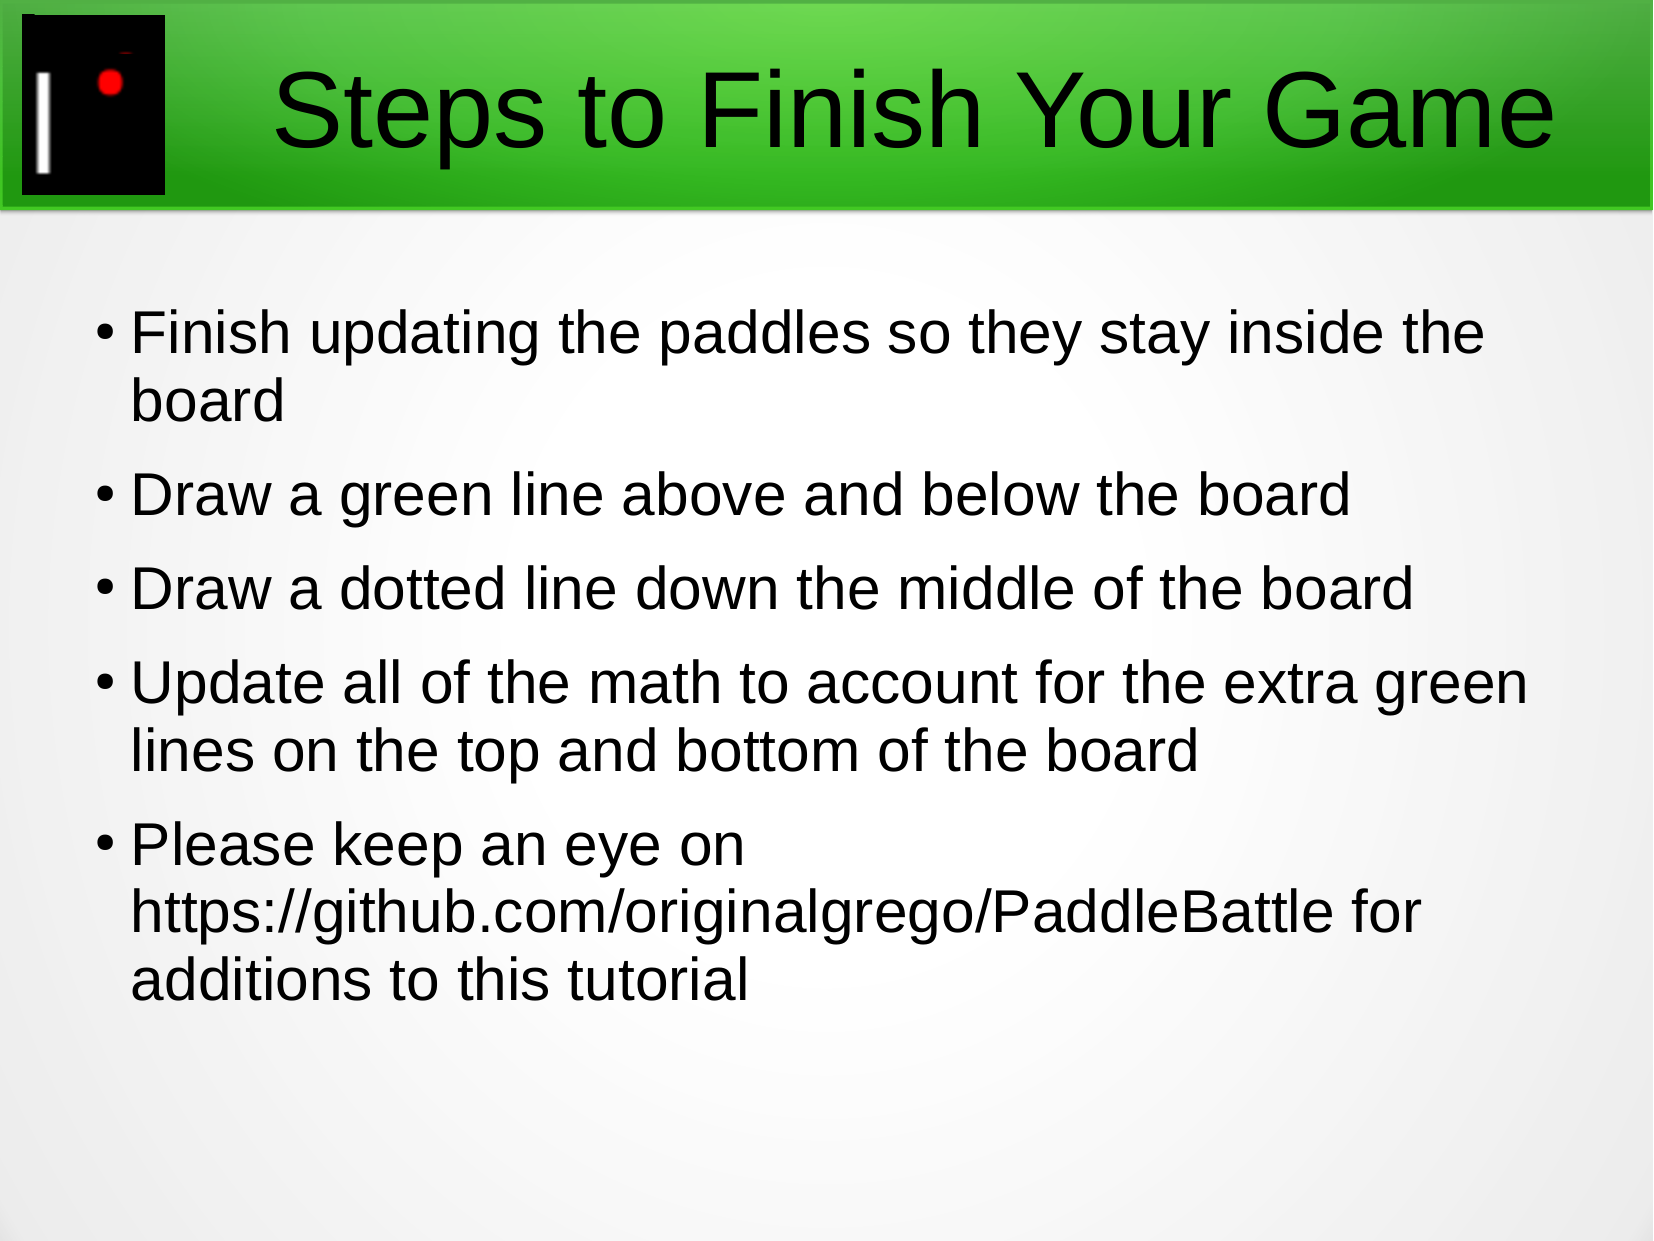

# Steps to Finish Your Game
Finish updating the paddles so they stay inside the board
Draw a green line above and below the board
Draw a dotted line down the middle of the board
Update all of the math to account for the extra green lines on the top and bottom of the board
Please keep an eye on https://github.com/originalgrego/PaddleBattle for additions to this tutorial